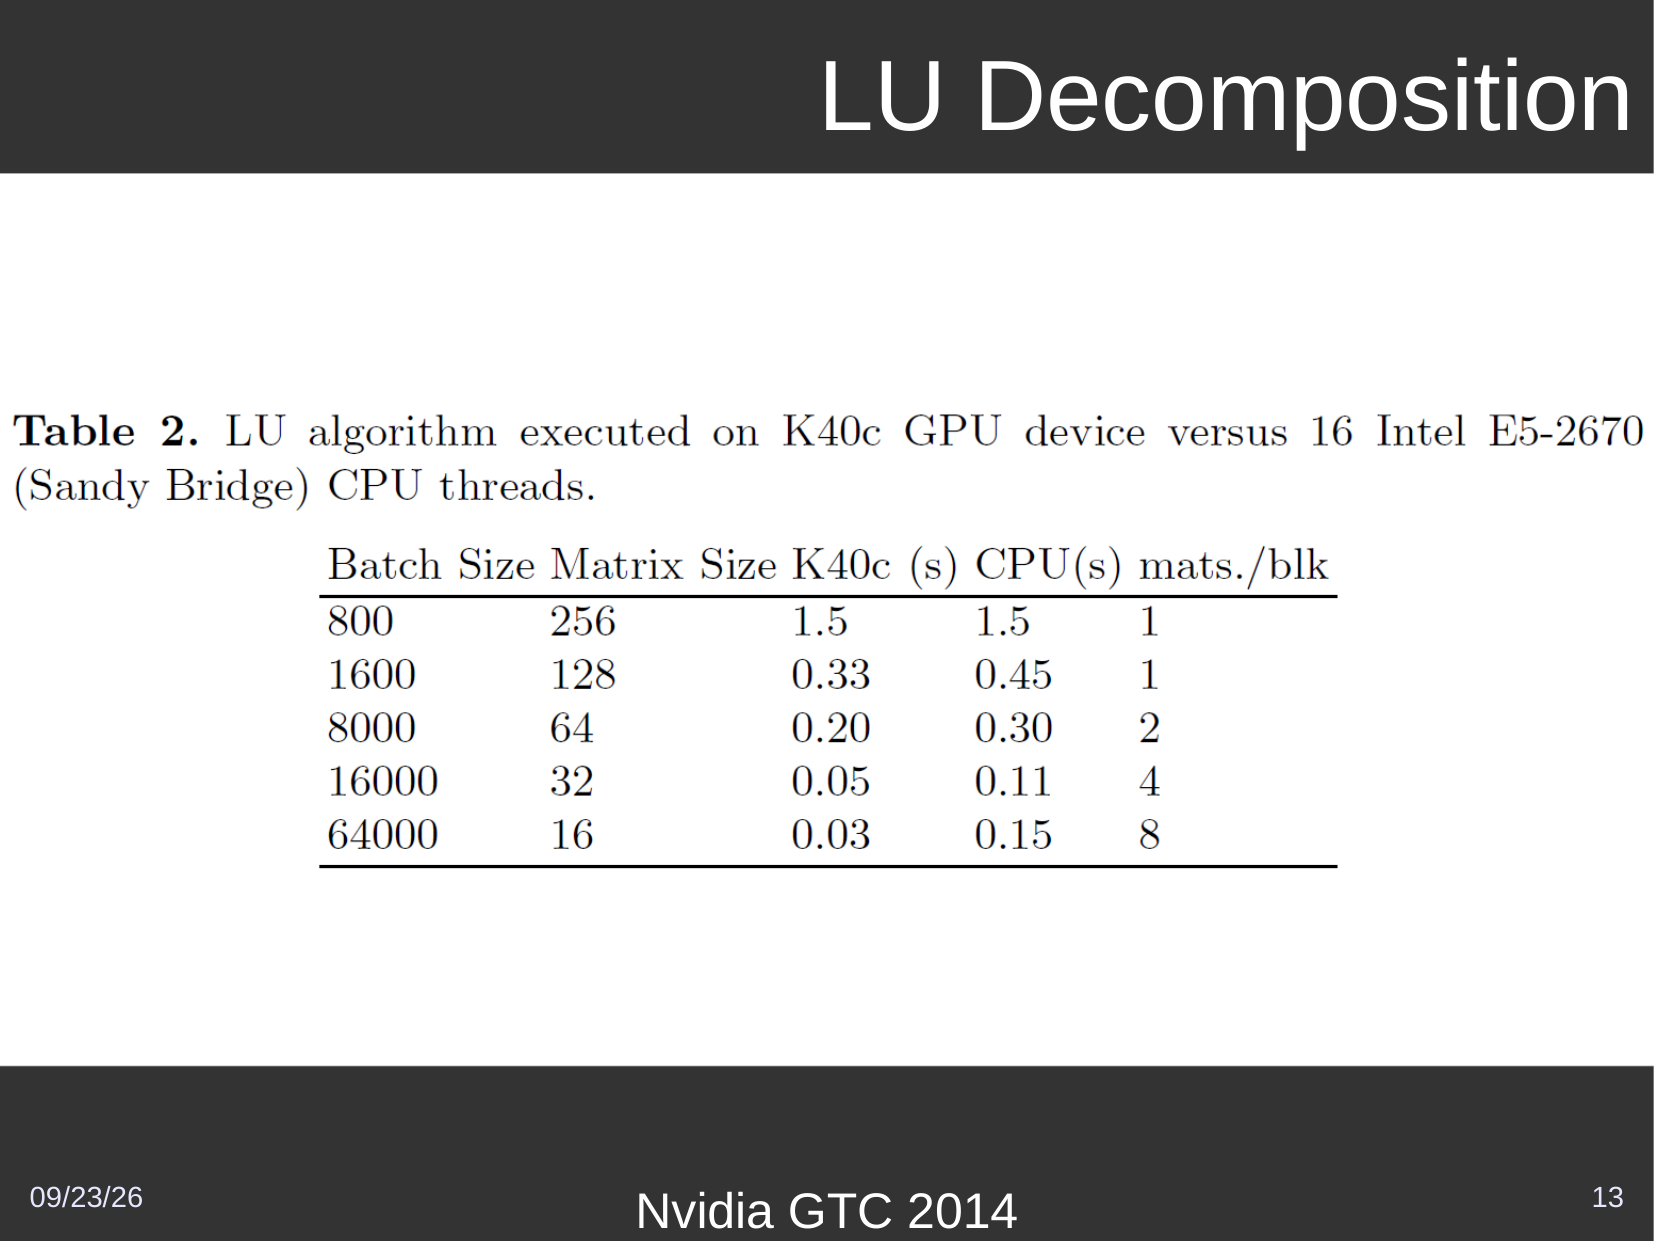

# LU Decomposition
13
Nvidia GTC 2014